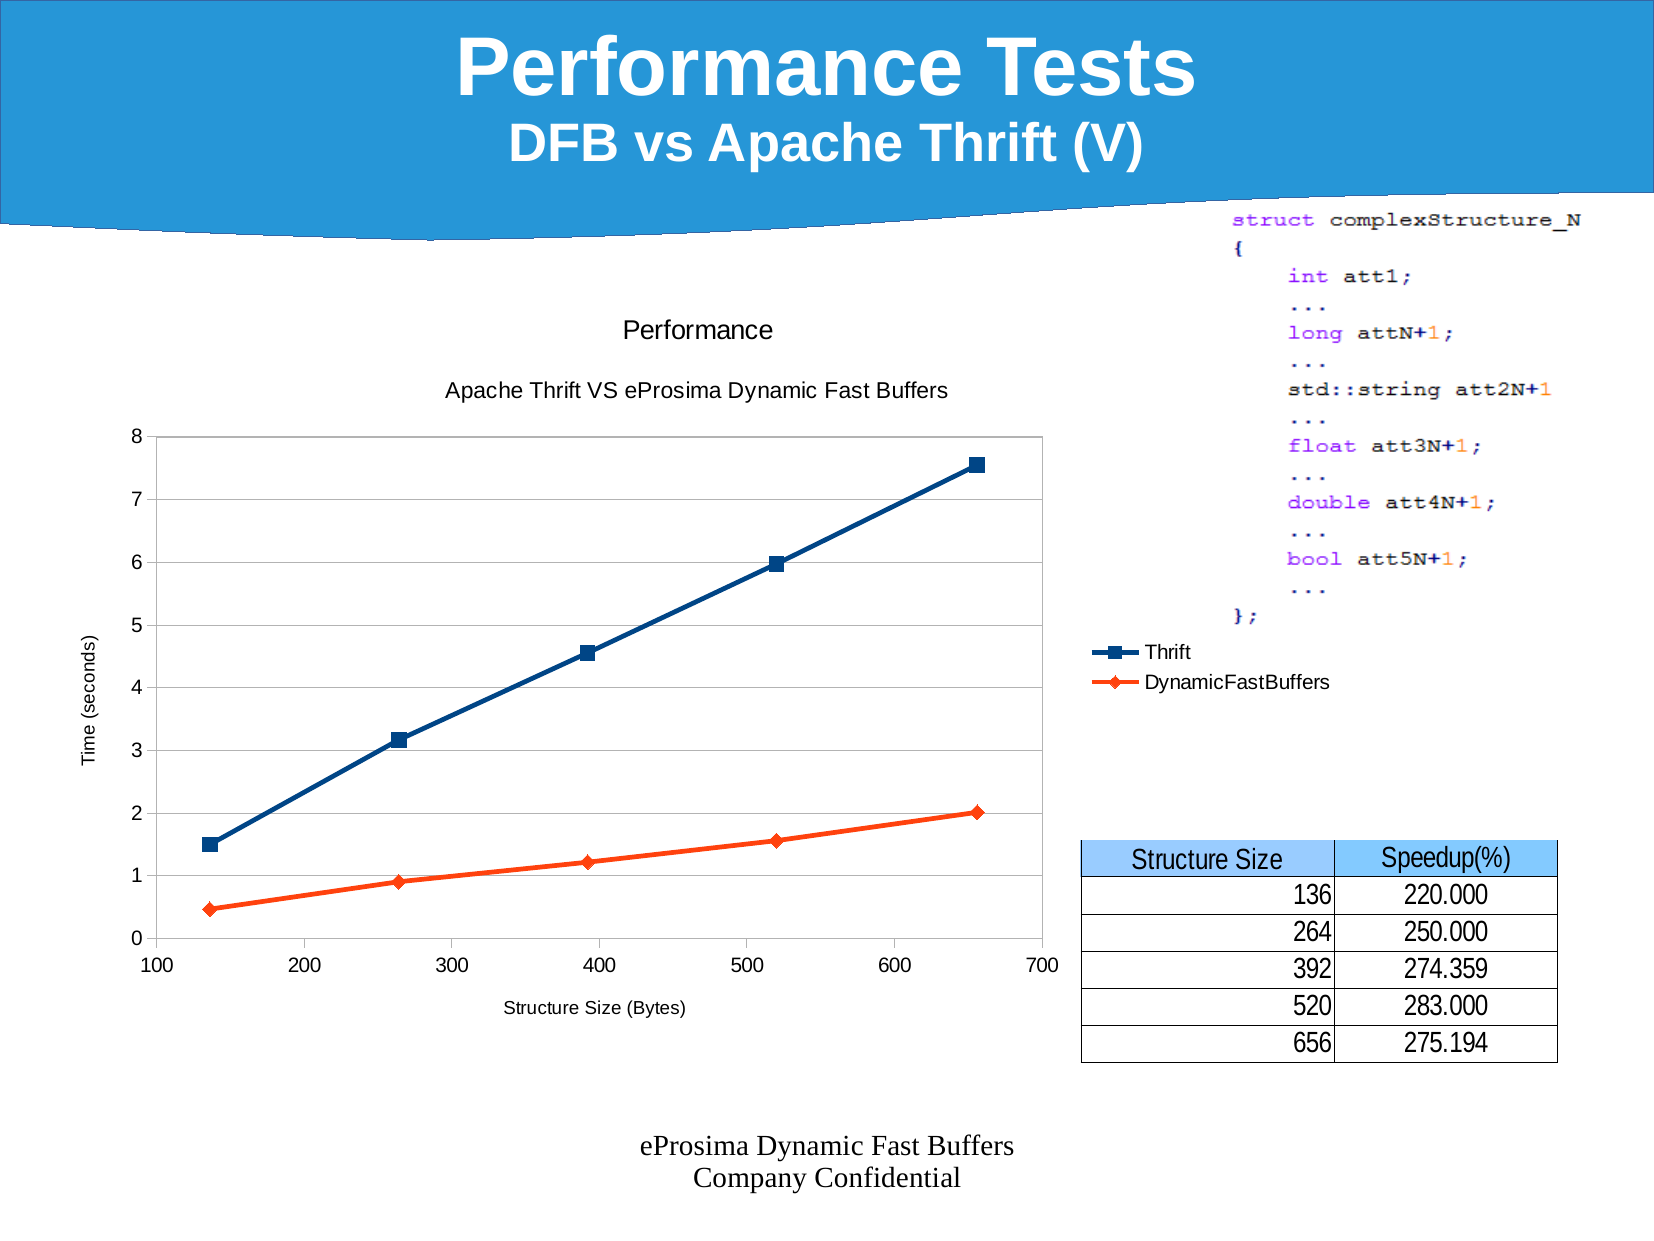

Performance Tests
DFB vs Apache Thrift (V)
### Chart: Performance
Apache Thrift VS eProsima Dynamic Fast Buffers
| Category | Thrift | DynamicFastBuffers |
|---|---|---|
eProsima Dynamic Fast Buffers